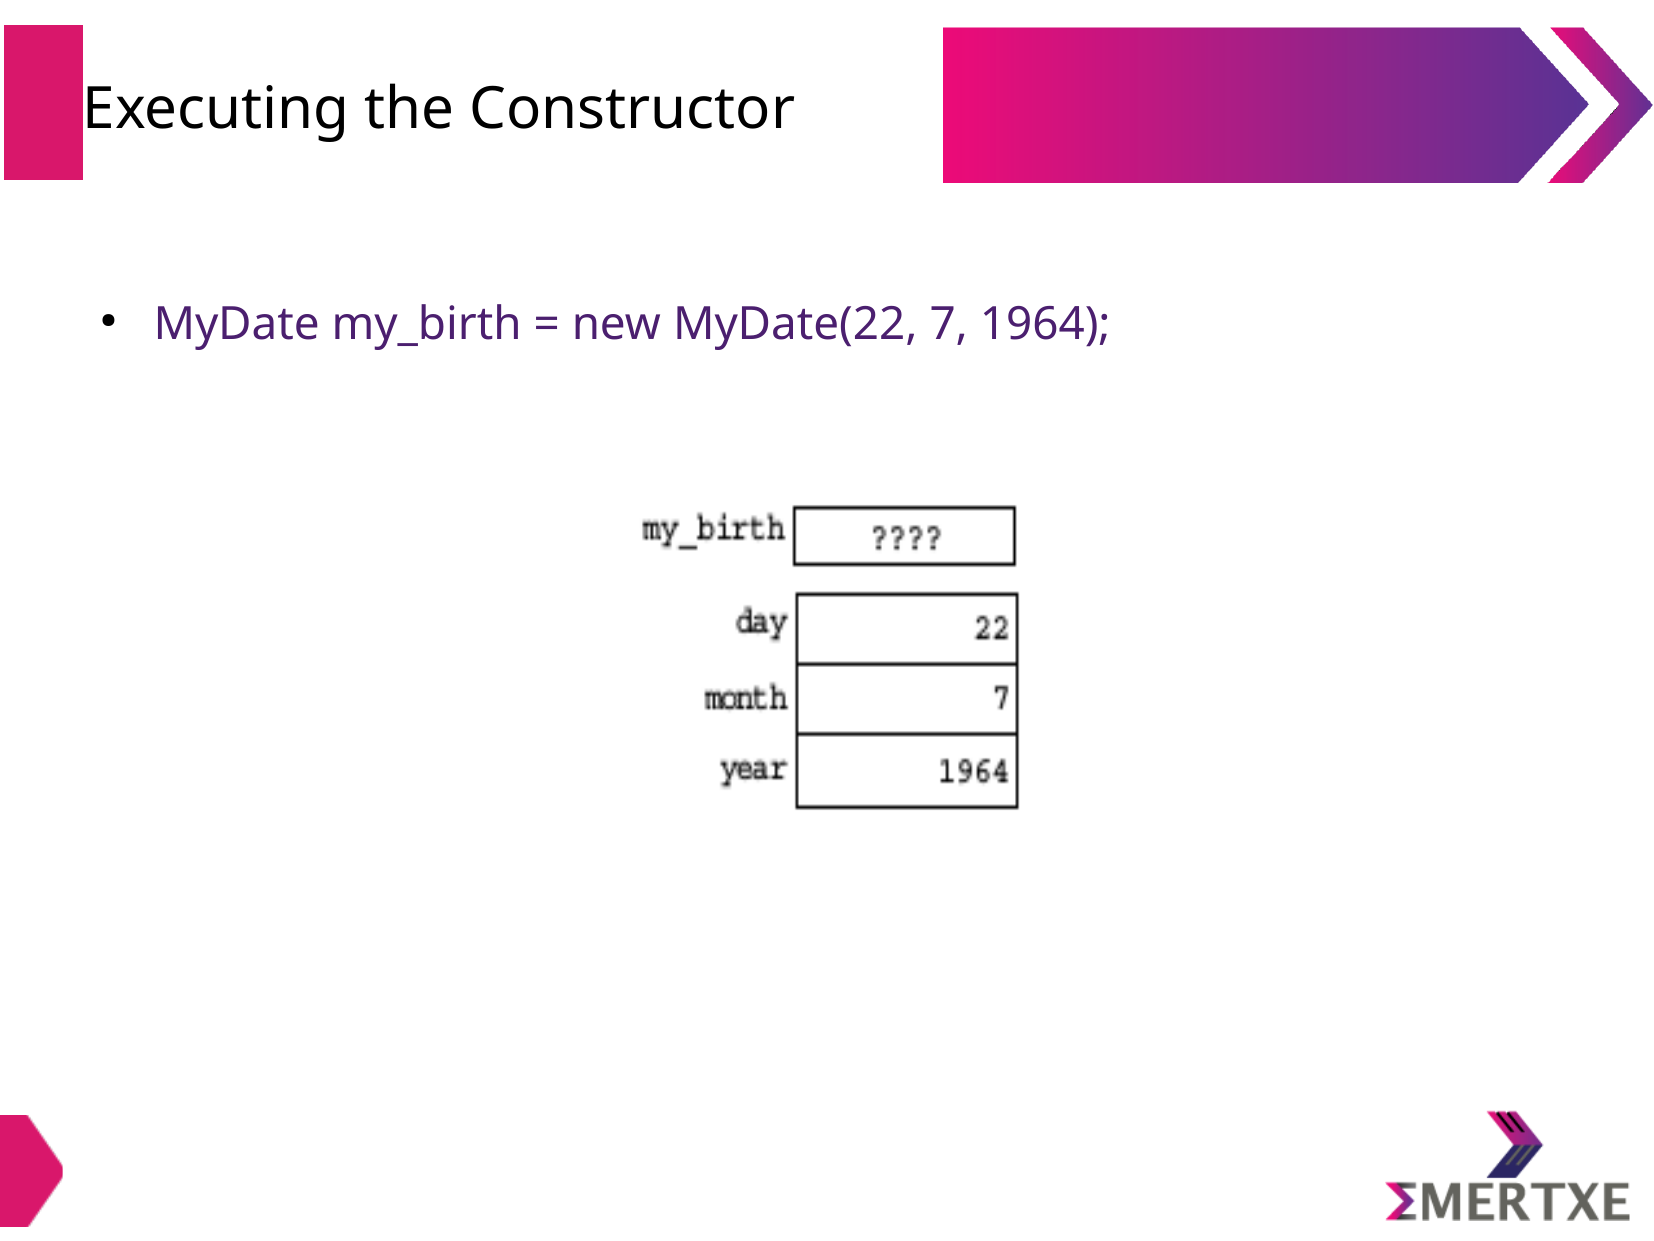

# Executing the Constructor
MyDate my_birth = new MyDate(22, 7, 1964);